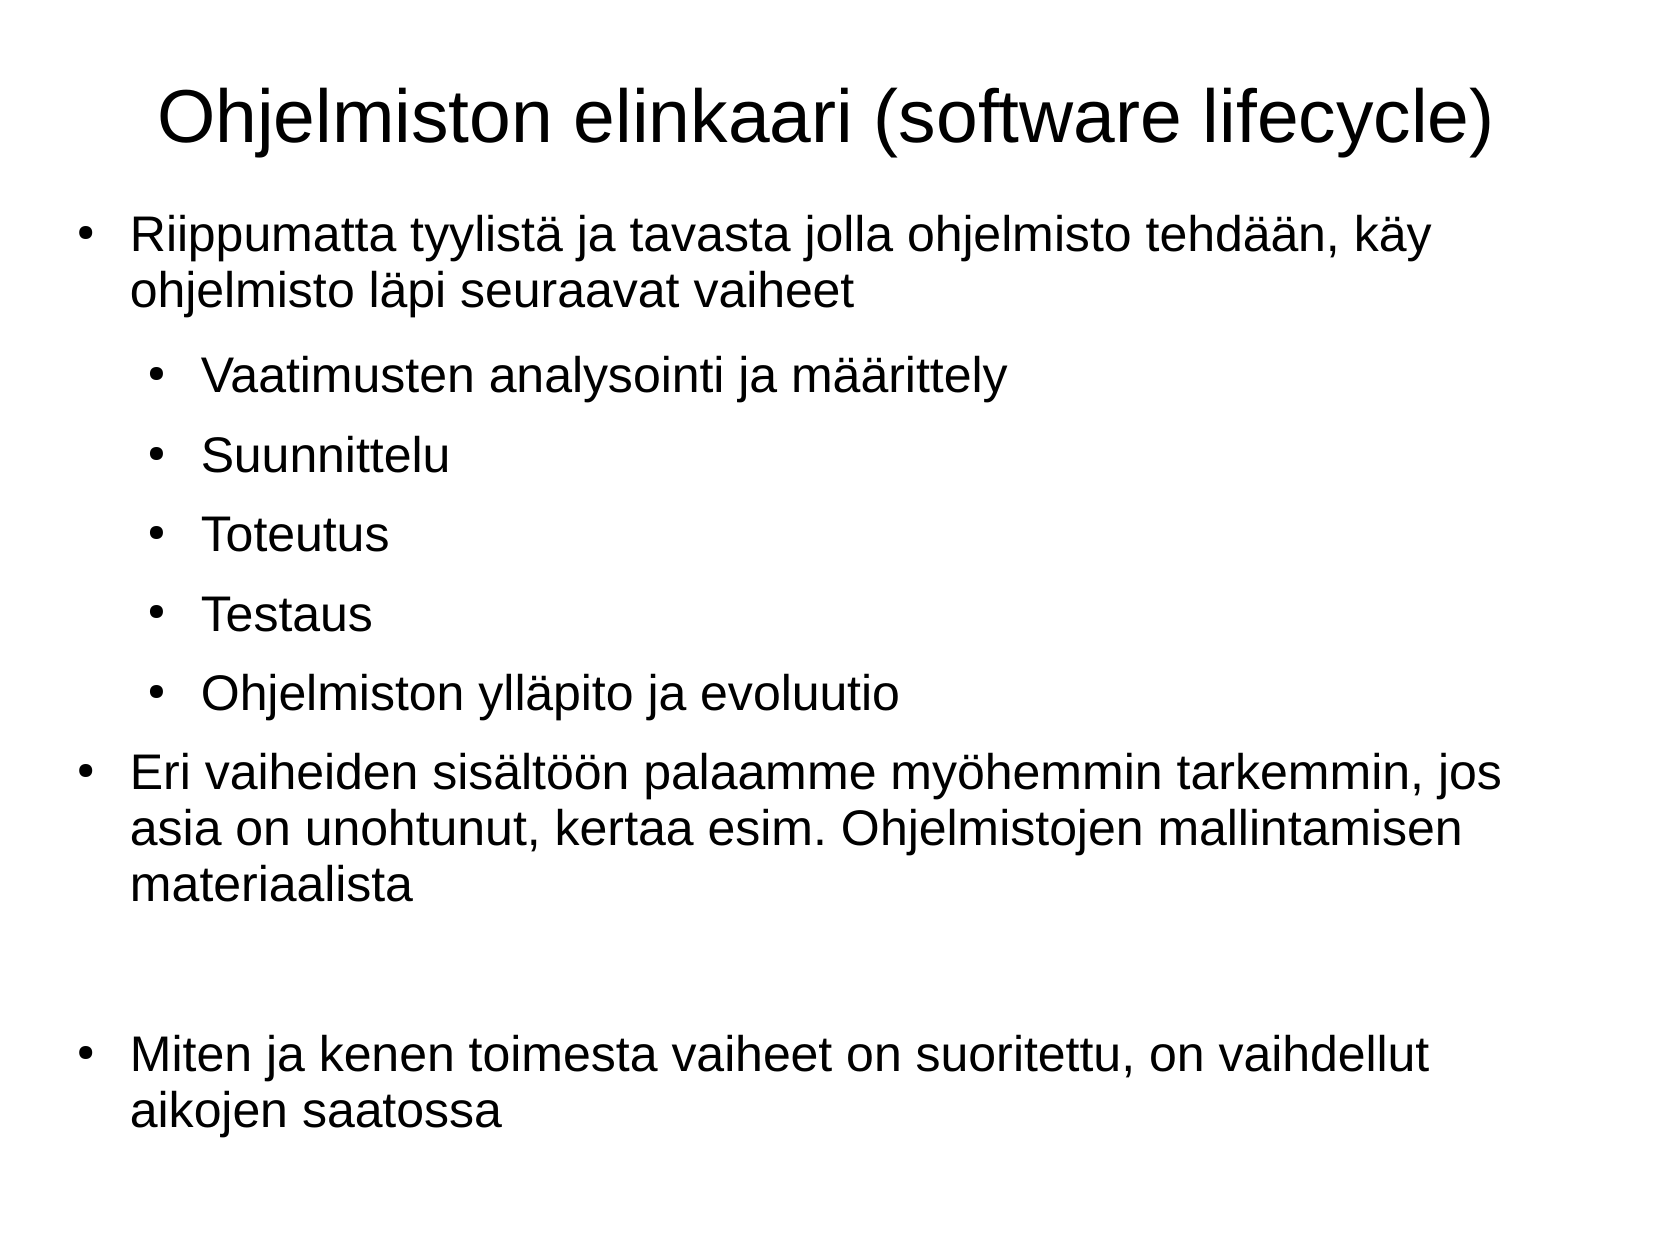

# Ohjelmiston elinkaari (software lifecycle)
Riippumatta tyylistä ja tavasta jolla ohjelmisto tehdään, käy ohjelmisto läpi seuraavat vaiheet
Vaatimusten analysointi ja määrittely
Suunnittelu
Toteutus
Testaus
Ohjelmiston ylläpito ja evoluutio
Eri vaiheiden sisältöön palaamme myöhemmin tarkemmin, jos asia on unohtunut, kertaa esim. Ohjelmistojen mallintamisen materiaalista
Miten ja kenen toimesta vaiheet on suoritettu, on vaihdellut aikojen saatossa